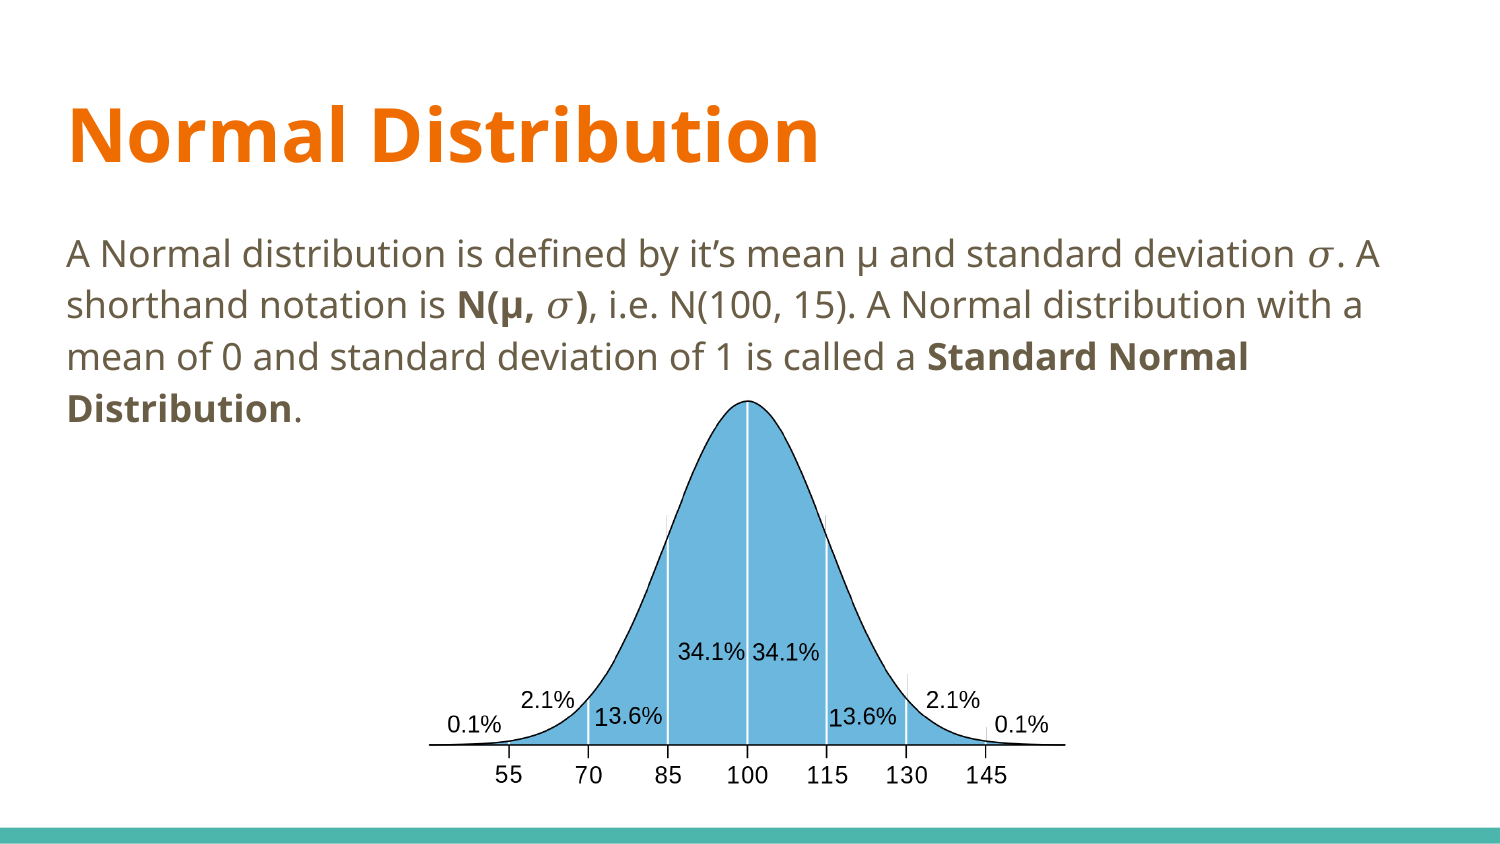

# Normal Distribution
A Normal distribution is defined by it’s mean μ and standard deviation 𝜎. A shorthand notation is N(μ, 𝜎), i.e. N(100, 15). A Normal distribution with a mean of 0 and standard deviation of 1 is called a Standard Normal Distribution.